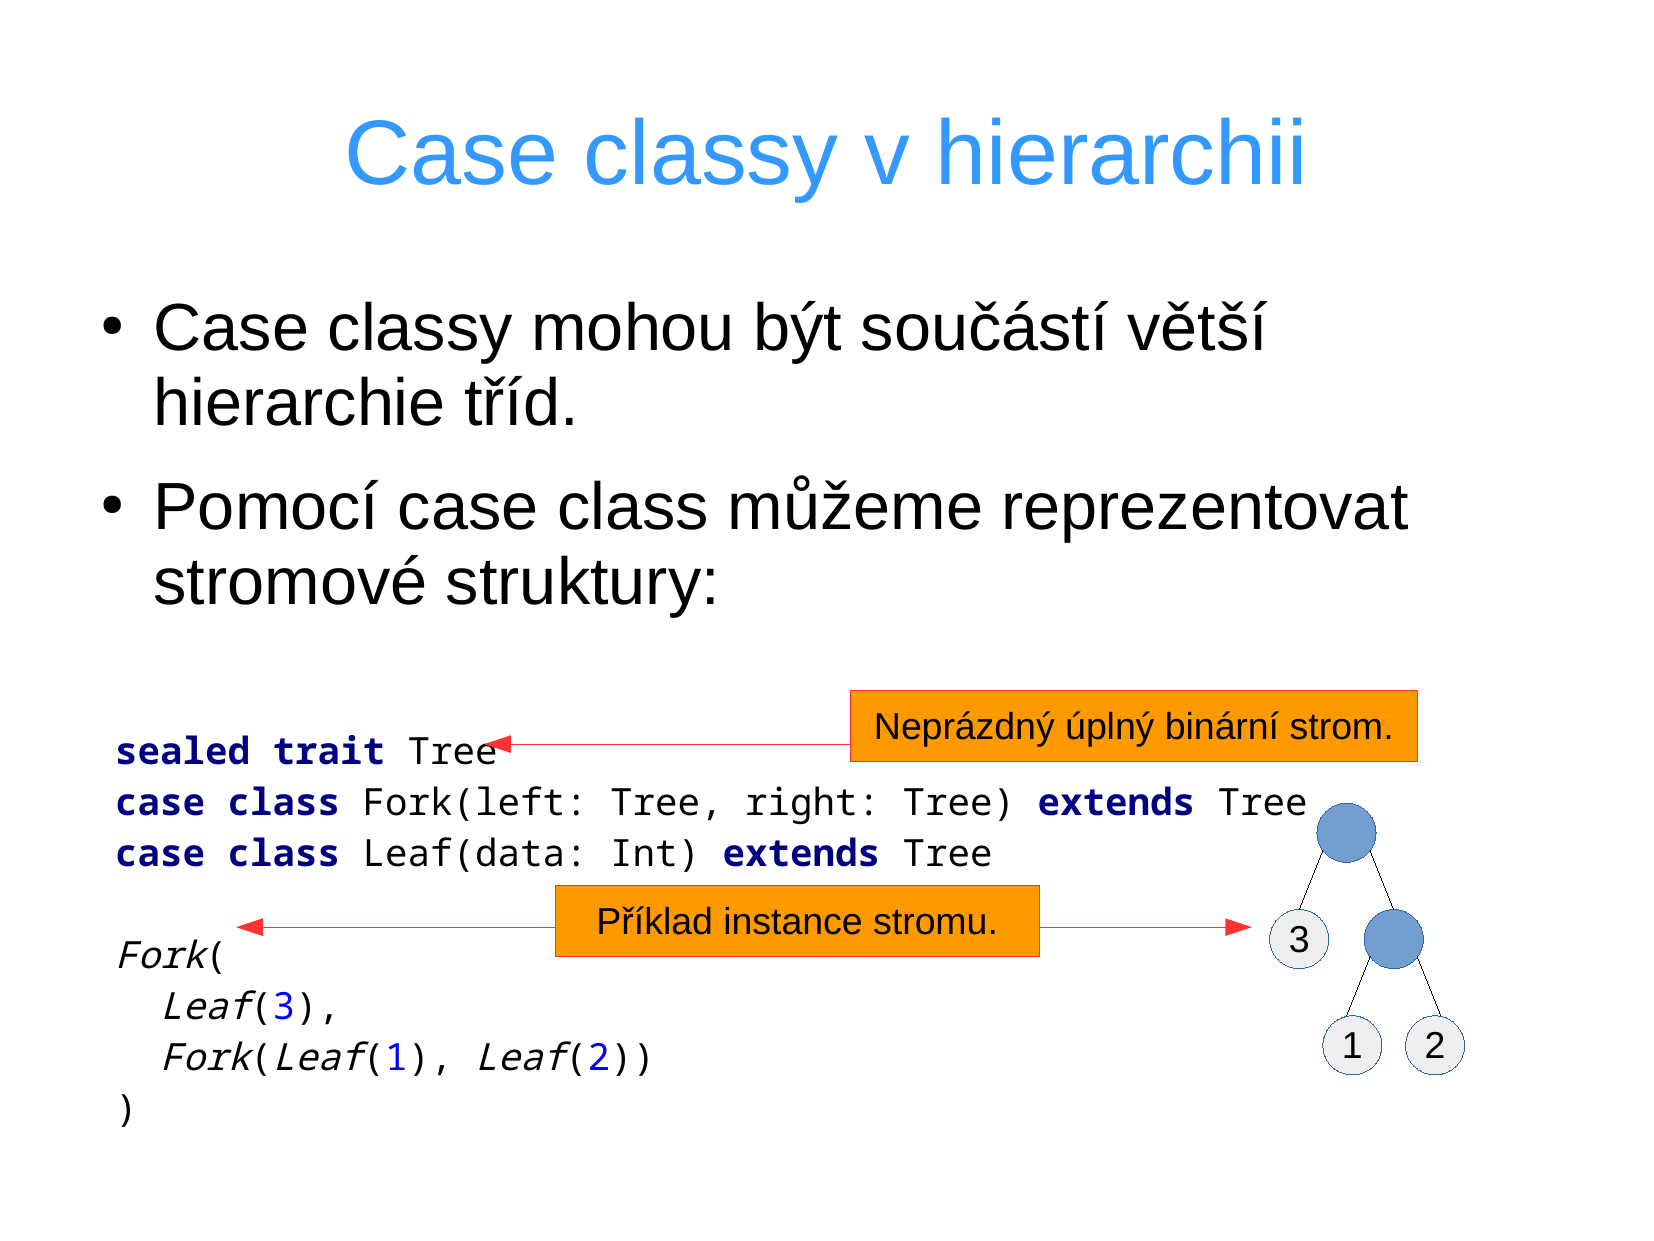

# Case classy v hierarchii
Case classy mohou být součástí větší hierarchie tříd.
Pomocí case class můžeme reprezentovat stromové struktury:
Neprázdný úplný binární strom.
sealed trait Tree
case class Fork(left: Tree, right: Tree) extends Tree
case class Leaf(data: Int) extends Tree
Fork(
 Leaf(3),
 Fork(Leaf(1), Leaf(2))
)
3
1
2
Příklad instance stromu.